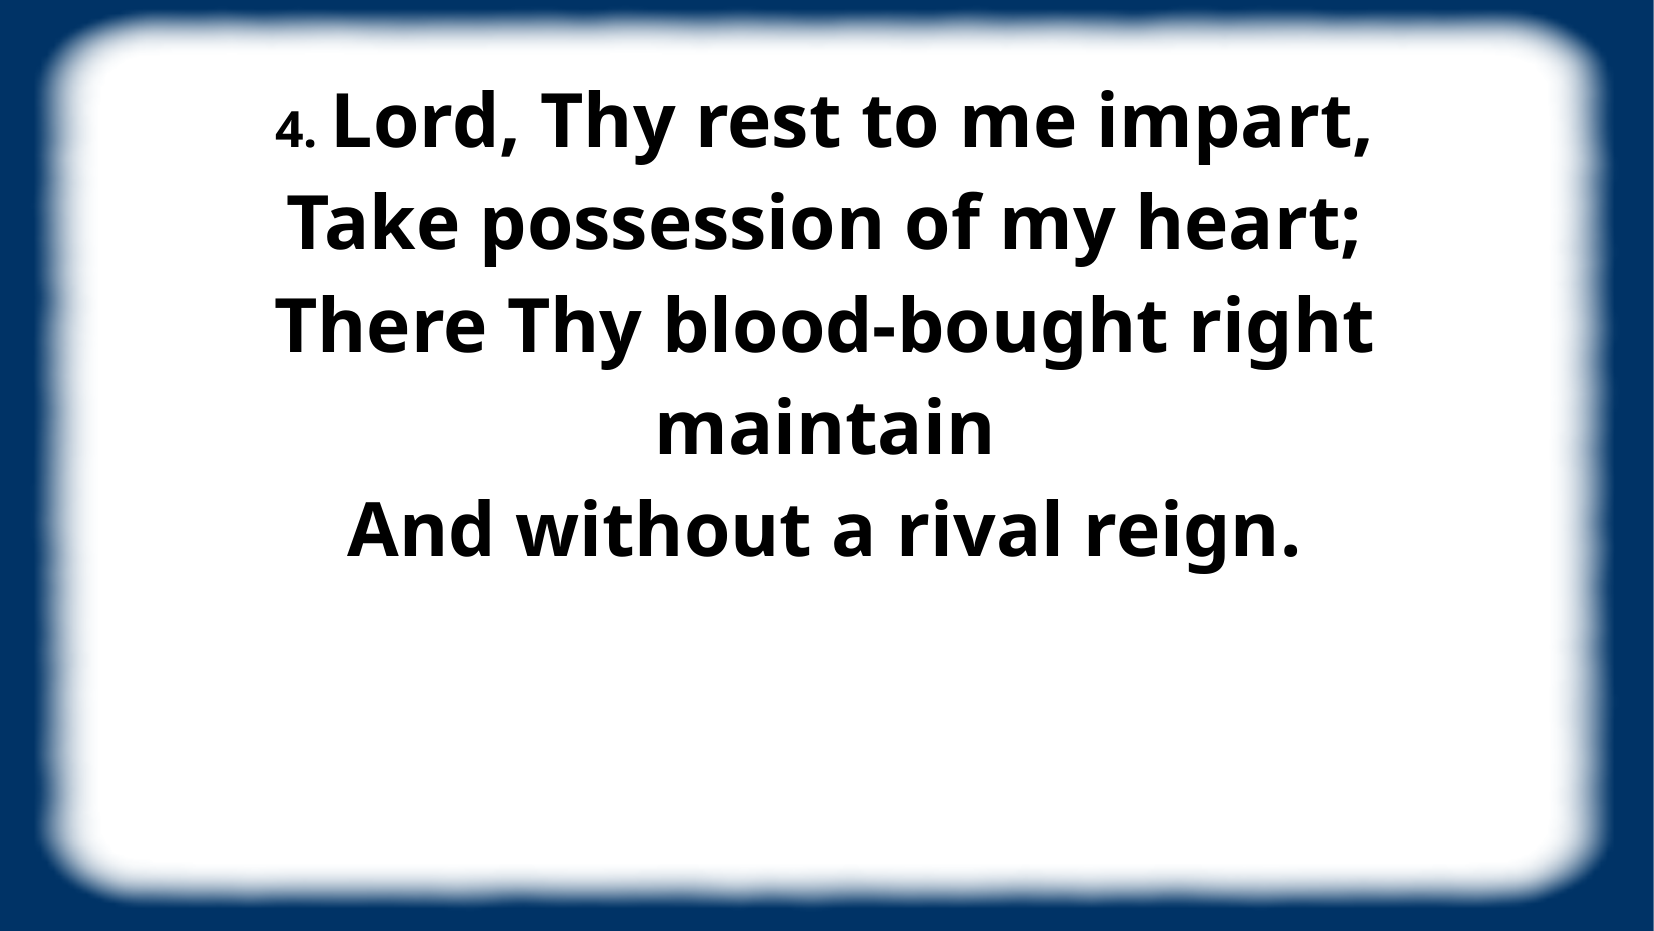

4. Lord, Thy rest to me impart,
Take possession of my heart;
There Thy blood-bought right maintain
And without a rival reign.